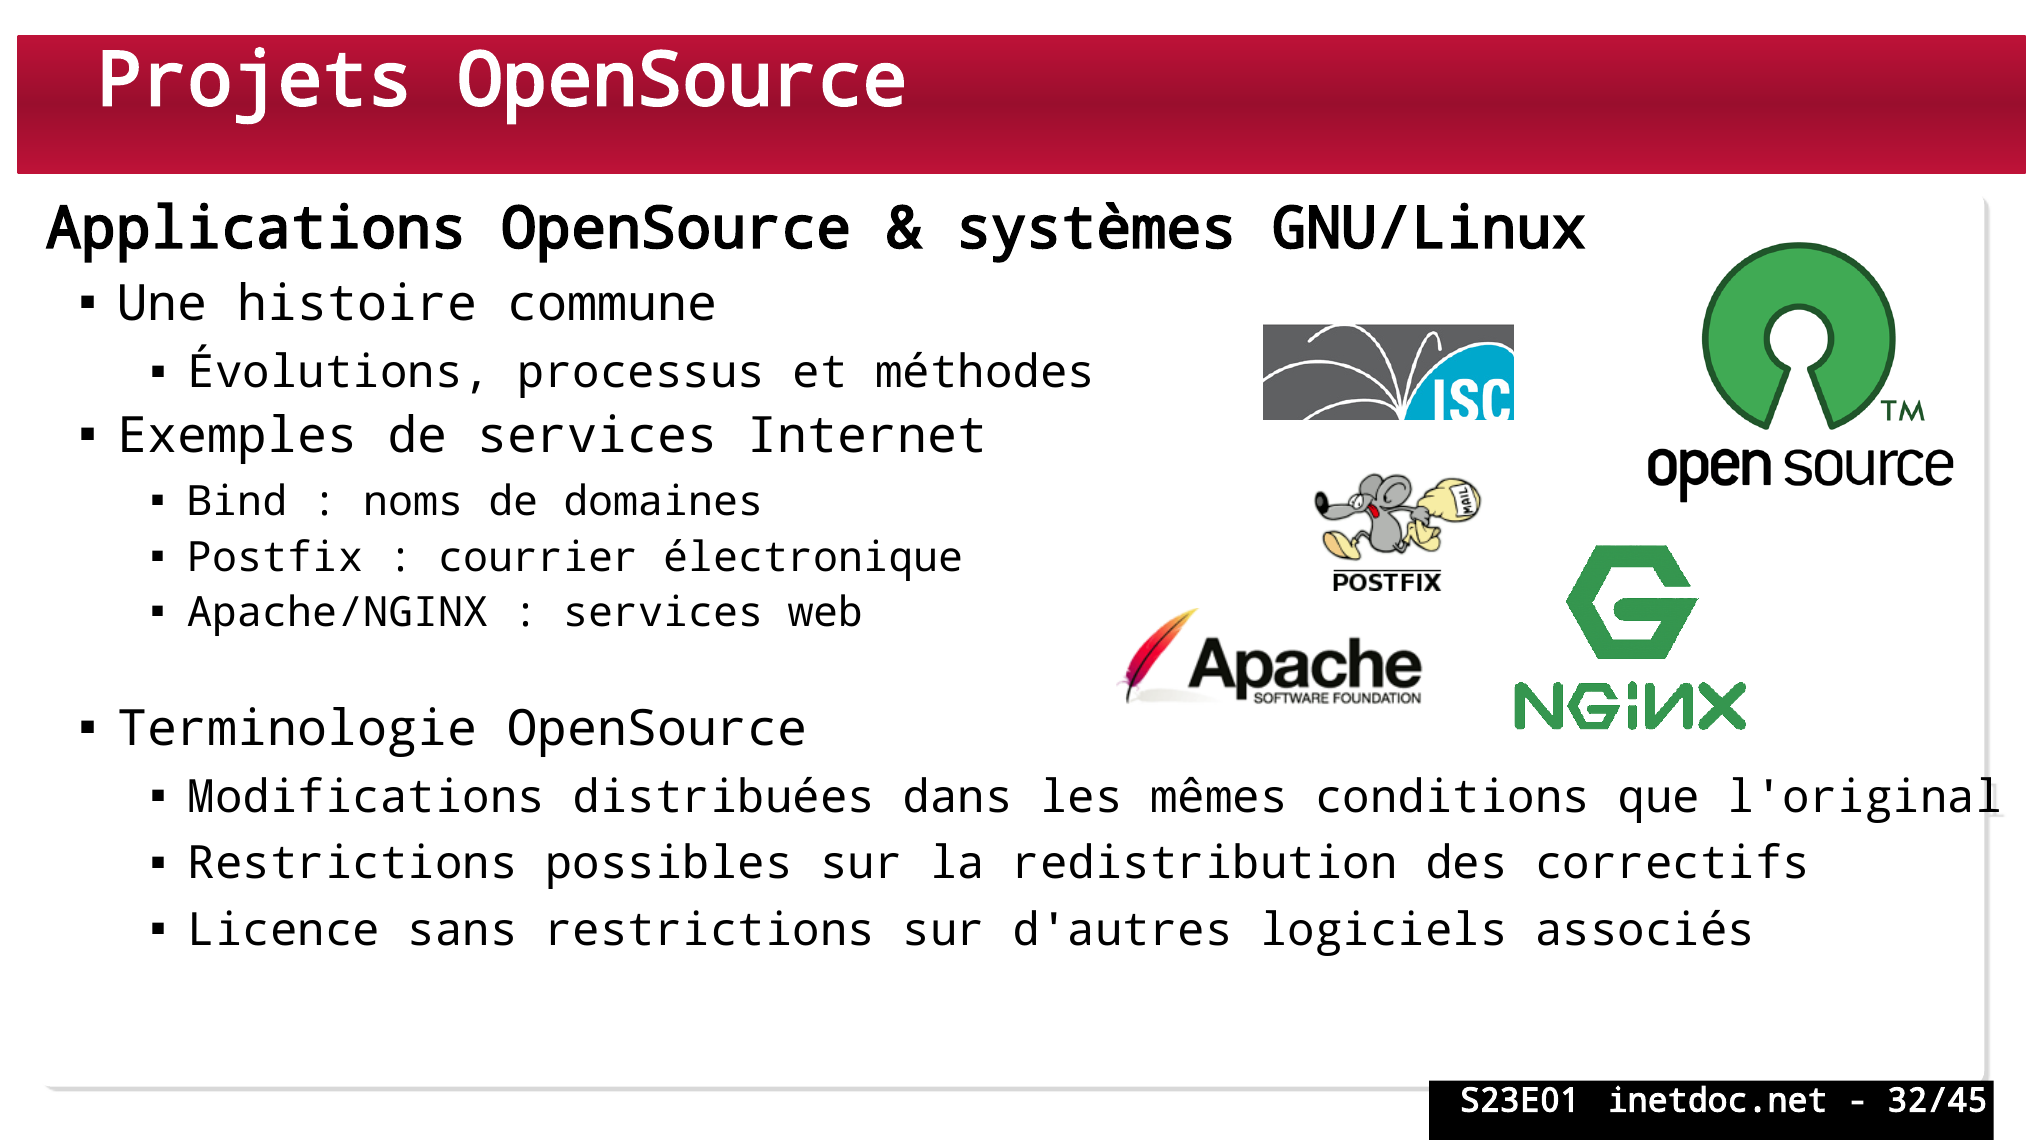

Projets OpenSource
Applications OpenSource & systèmes GNU/Linux
Une histoire commune
Évolutions, processus et méthodes
Exemples de services Internet
Bind : noms de domaines
Postfix : courrier électronique
Apache/NGINX : services web
Terminologie OpenSource
Modifications distribuées dans les mêmes conditions que l'original
Restrictions possibles sur la redistribution des correctifs
Licence sans restrictions sur d'autres logiciels associés
S23E01	inetdoc.net - /45